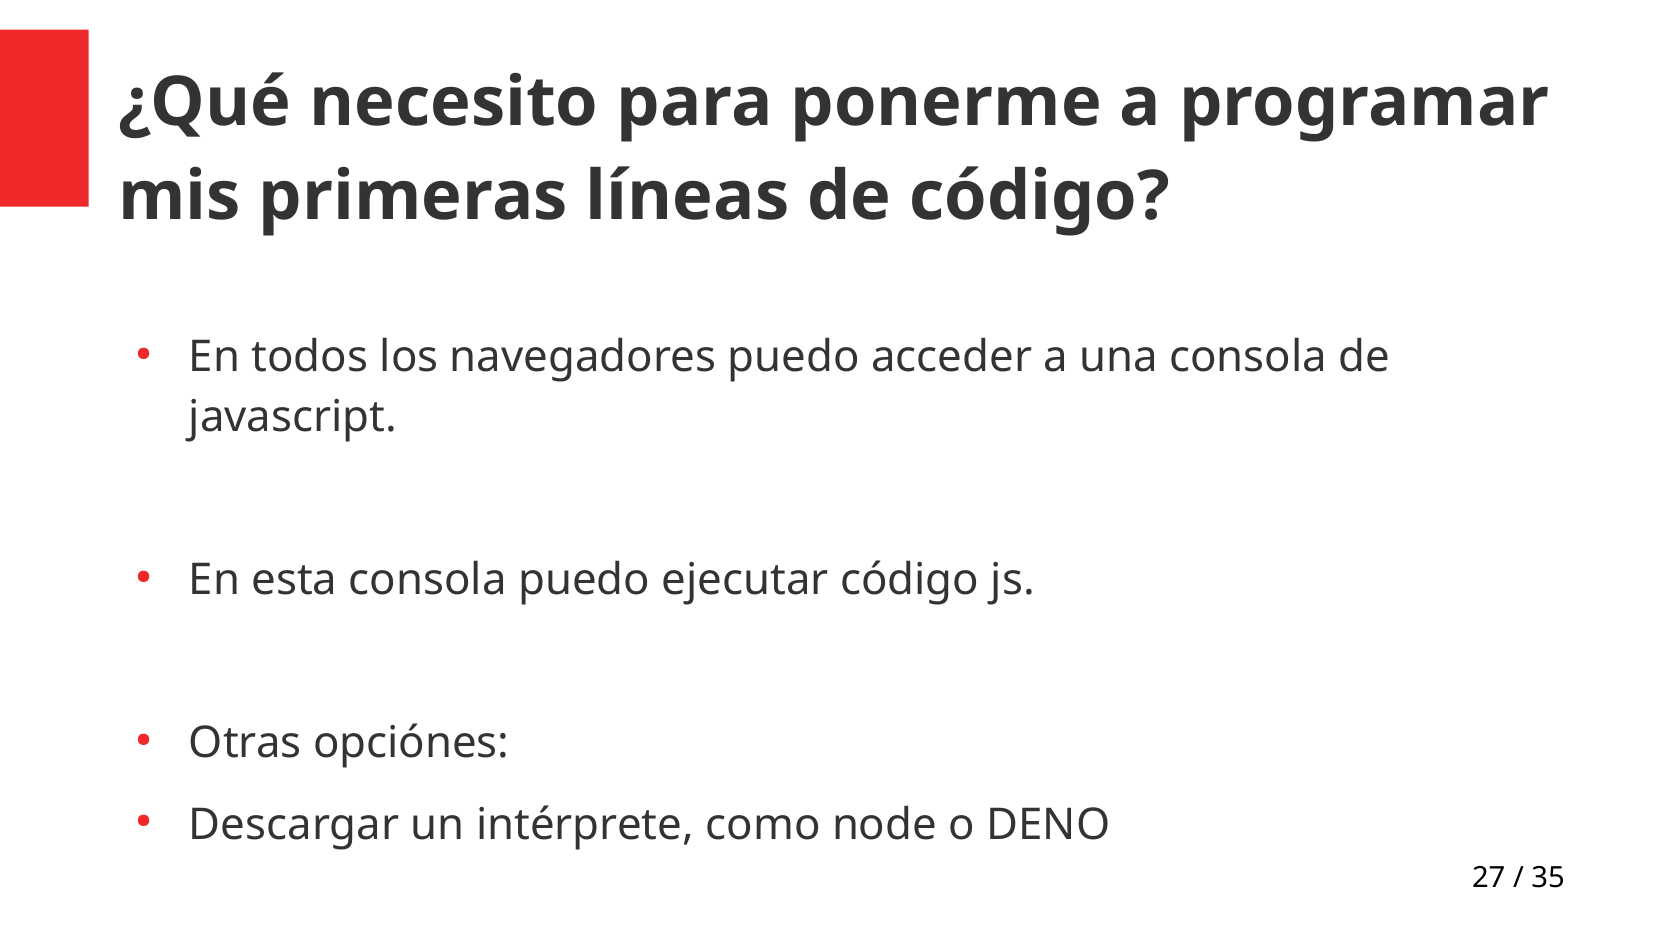

# ¿Qué necesito para ponerme a programar mis primeras líneas de código?
En todos los navegadores puedo acceder a una consola de javascript.
En esta consola puedo ejecutar código js.
Otras opciónes:
Descargar un intérprete, como node o DENO
27